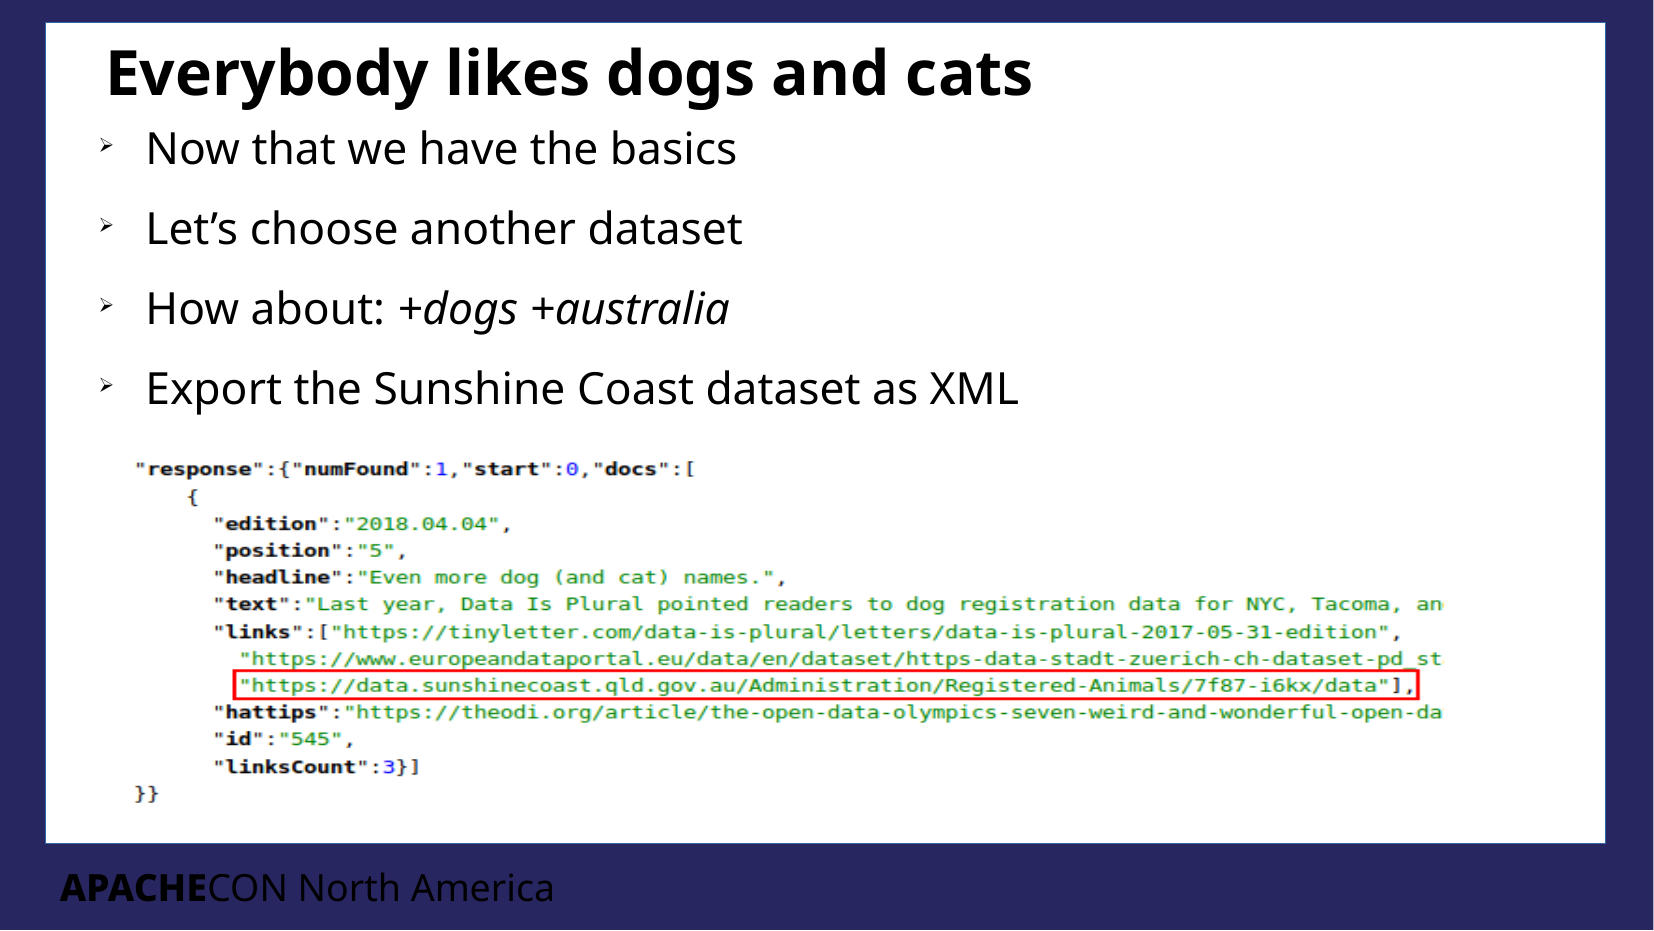

# Everybody likes dogs and cats
Now that we have the basics
Let’s choose another dataset
How about: +dogs +australia
Export the Sunshine Coast dataset as XML